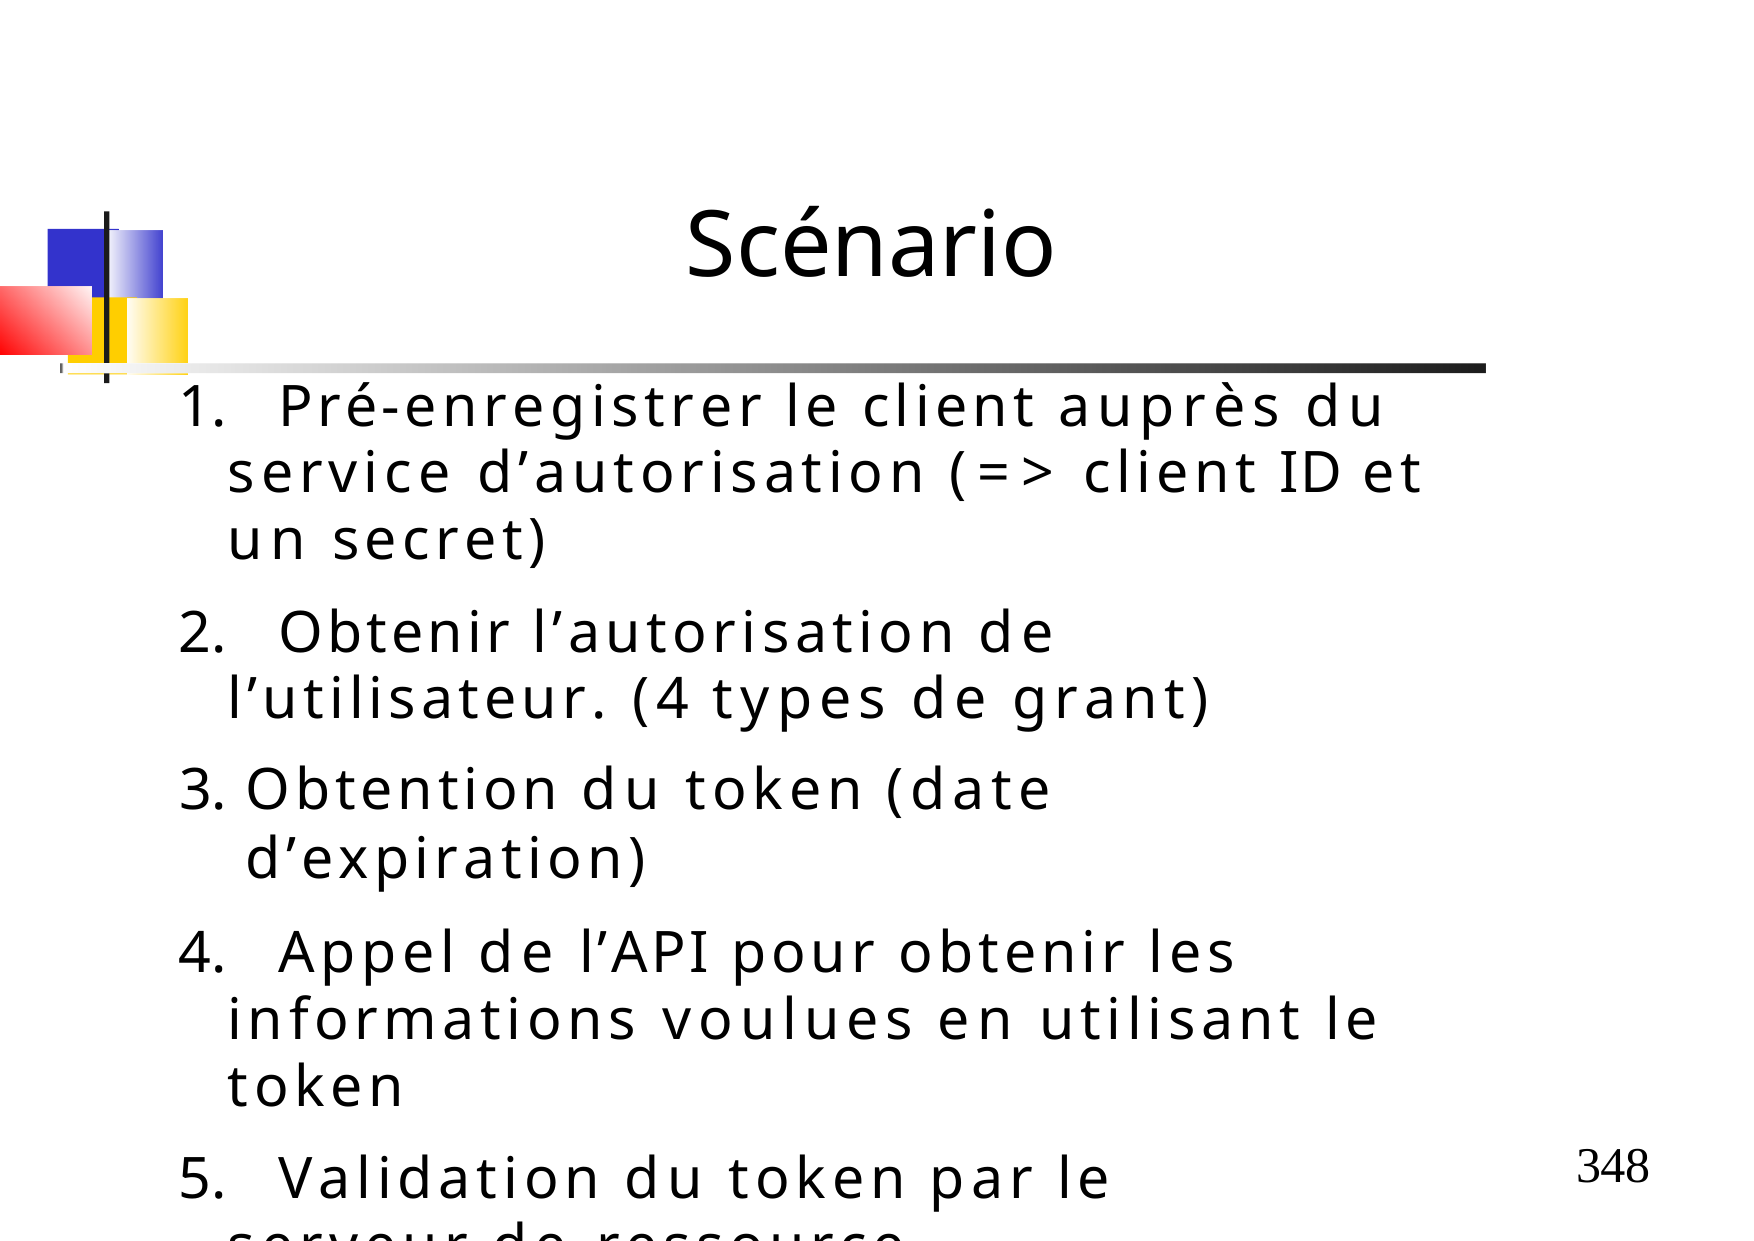

# Scénario
	Pré-enregistrer le client auprès du service d’autorisation (=> client ID et un secret)
	Obtenir l’autorisation de l’utilisateur. (4 types de grant)
Obtention du token (date d’expiration)
	Appel de l’API pour obtenir les informations voulues en utilisant le token
	Validation du token par le serveur de ressource
348